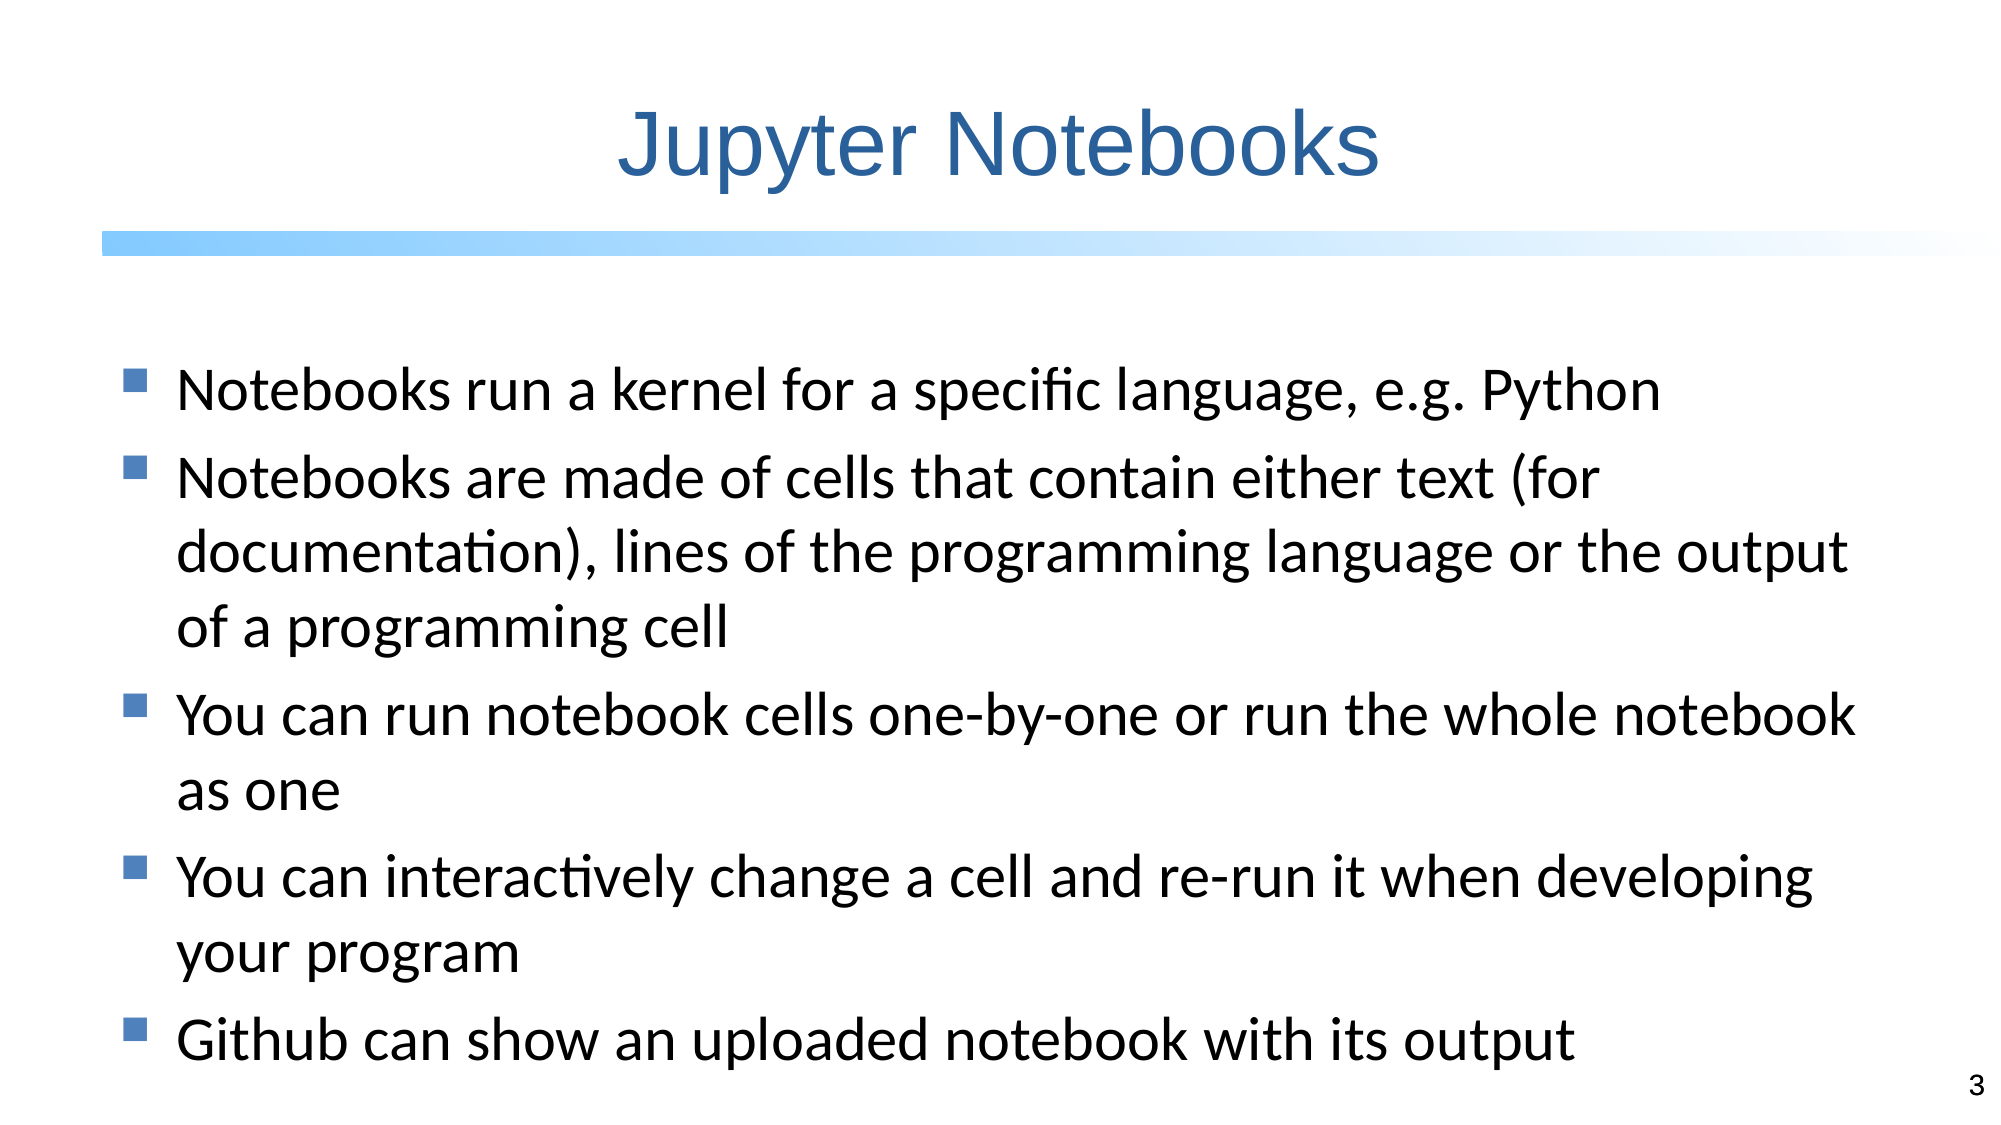

# Jupyter Notebooks
Notebooks run a kernel for a specific language, e.g. Python
Notebooks are made of cells that contain either text (for documentation), lines of the programming language or the output of a programming cell
You can run notebook cells one-by-one or run the whole notebook as one
You can interactively change a cell and re-run it when developing your program
Github can show an uploaded notebook with its output